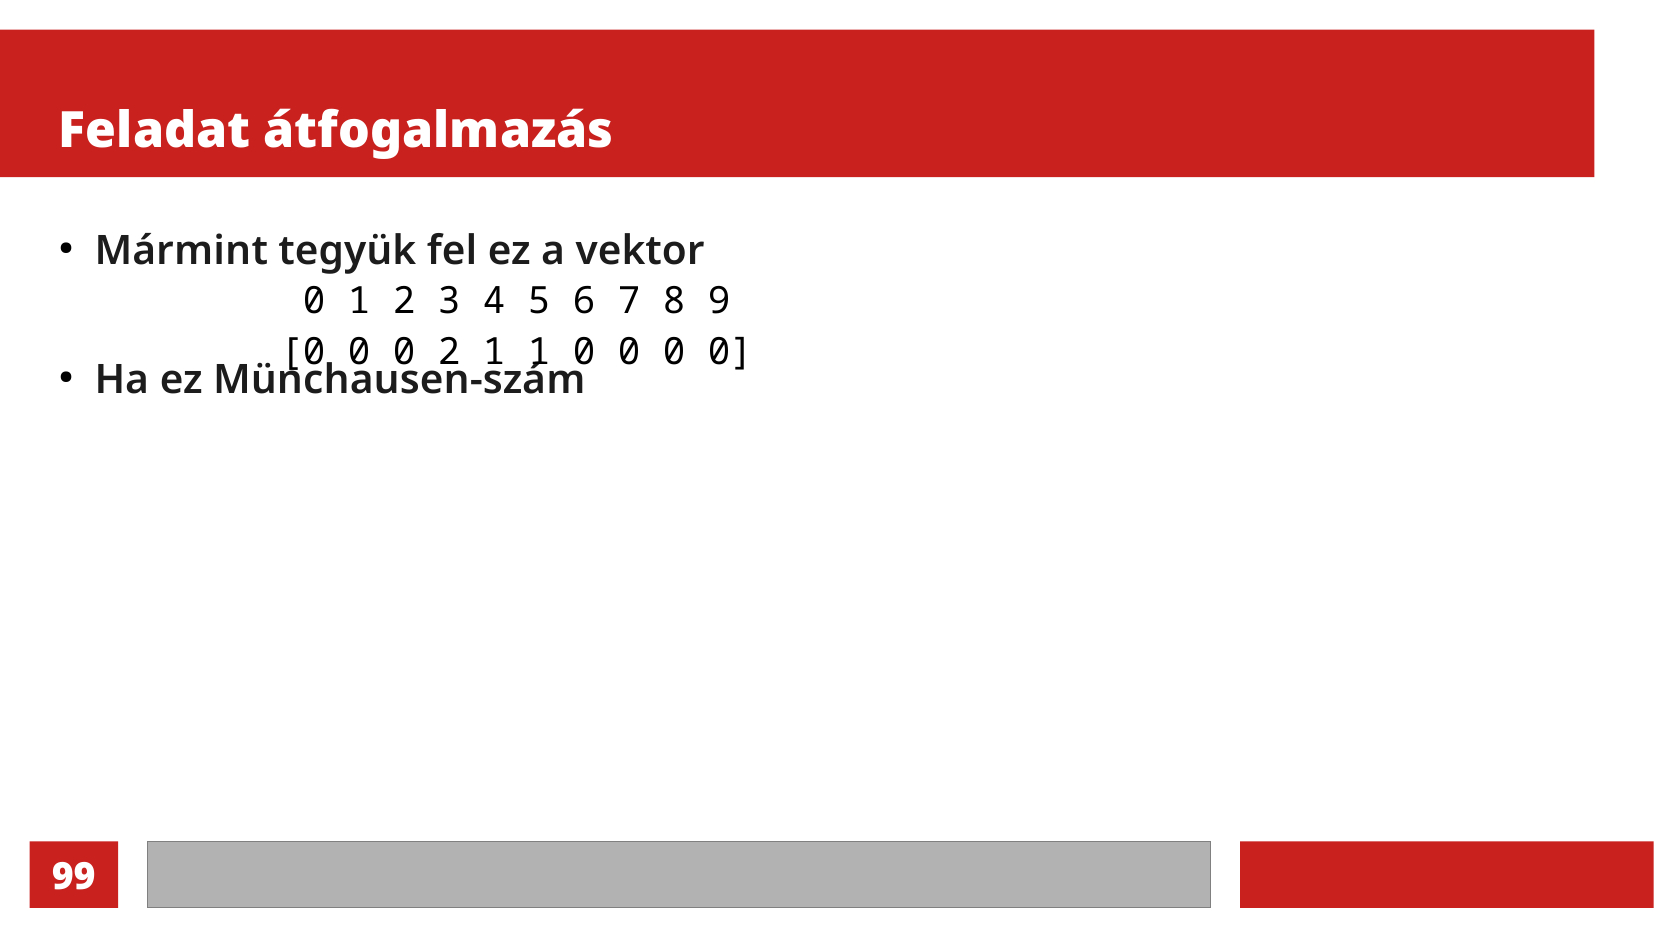

# Feladat átfogalmazás
Mármint tegyük fel ez a vektor
Ha ez Münchausen-szám
 0 1 2 3 4 5 6 7 8 9
[0 0 0 2 1 1 0 0 0 0]
99